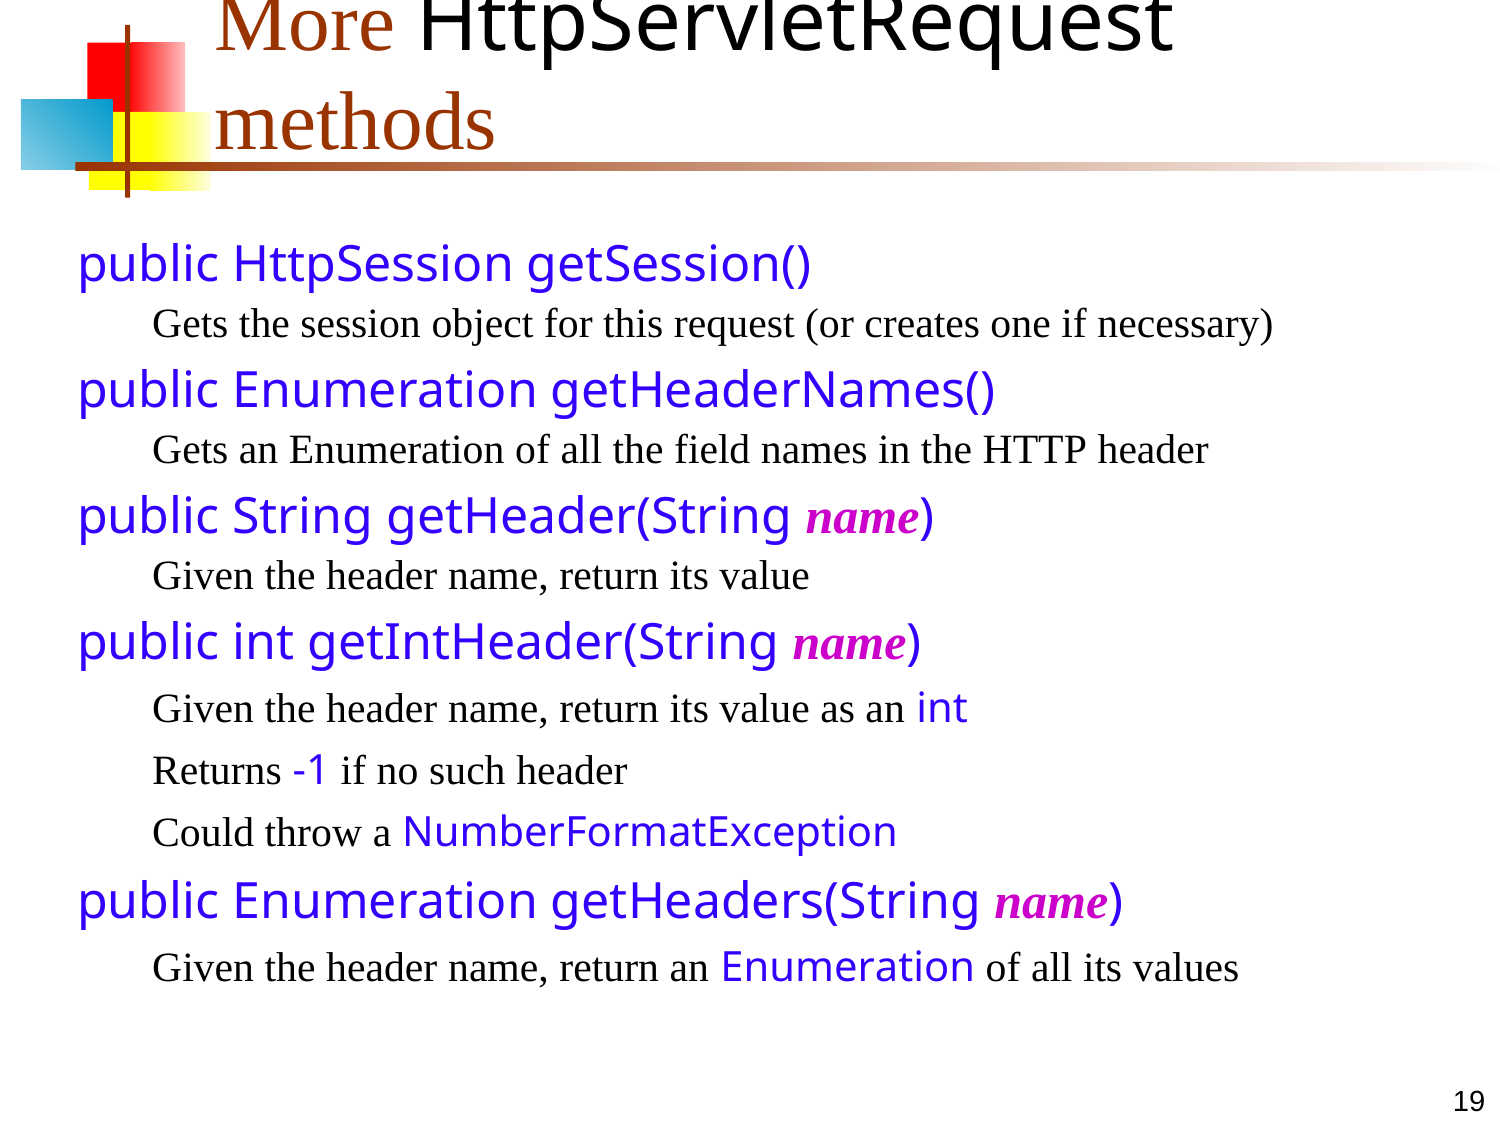

# More HttpServletRequest methods
public HttpSession getSession()
Gets the session object for this request (or creates one if necessary)
public Enumeration getHeaderNames()
Gets an Enumeration of all the field names in the HTTP header
public String getHeader(String name)
Given the header name, return its value
public int getIntHeader(String name)
Given the header name, return its value as an int
Returns -1 if no such header
Could throw a NumberFormatException
public Enumeration getHeaders(String name)
Given the header name, return an Enumeration of all its values
19